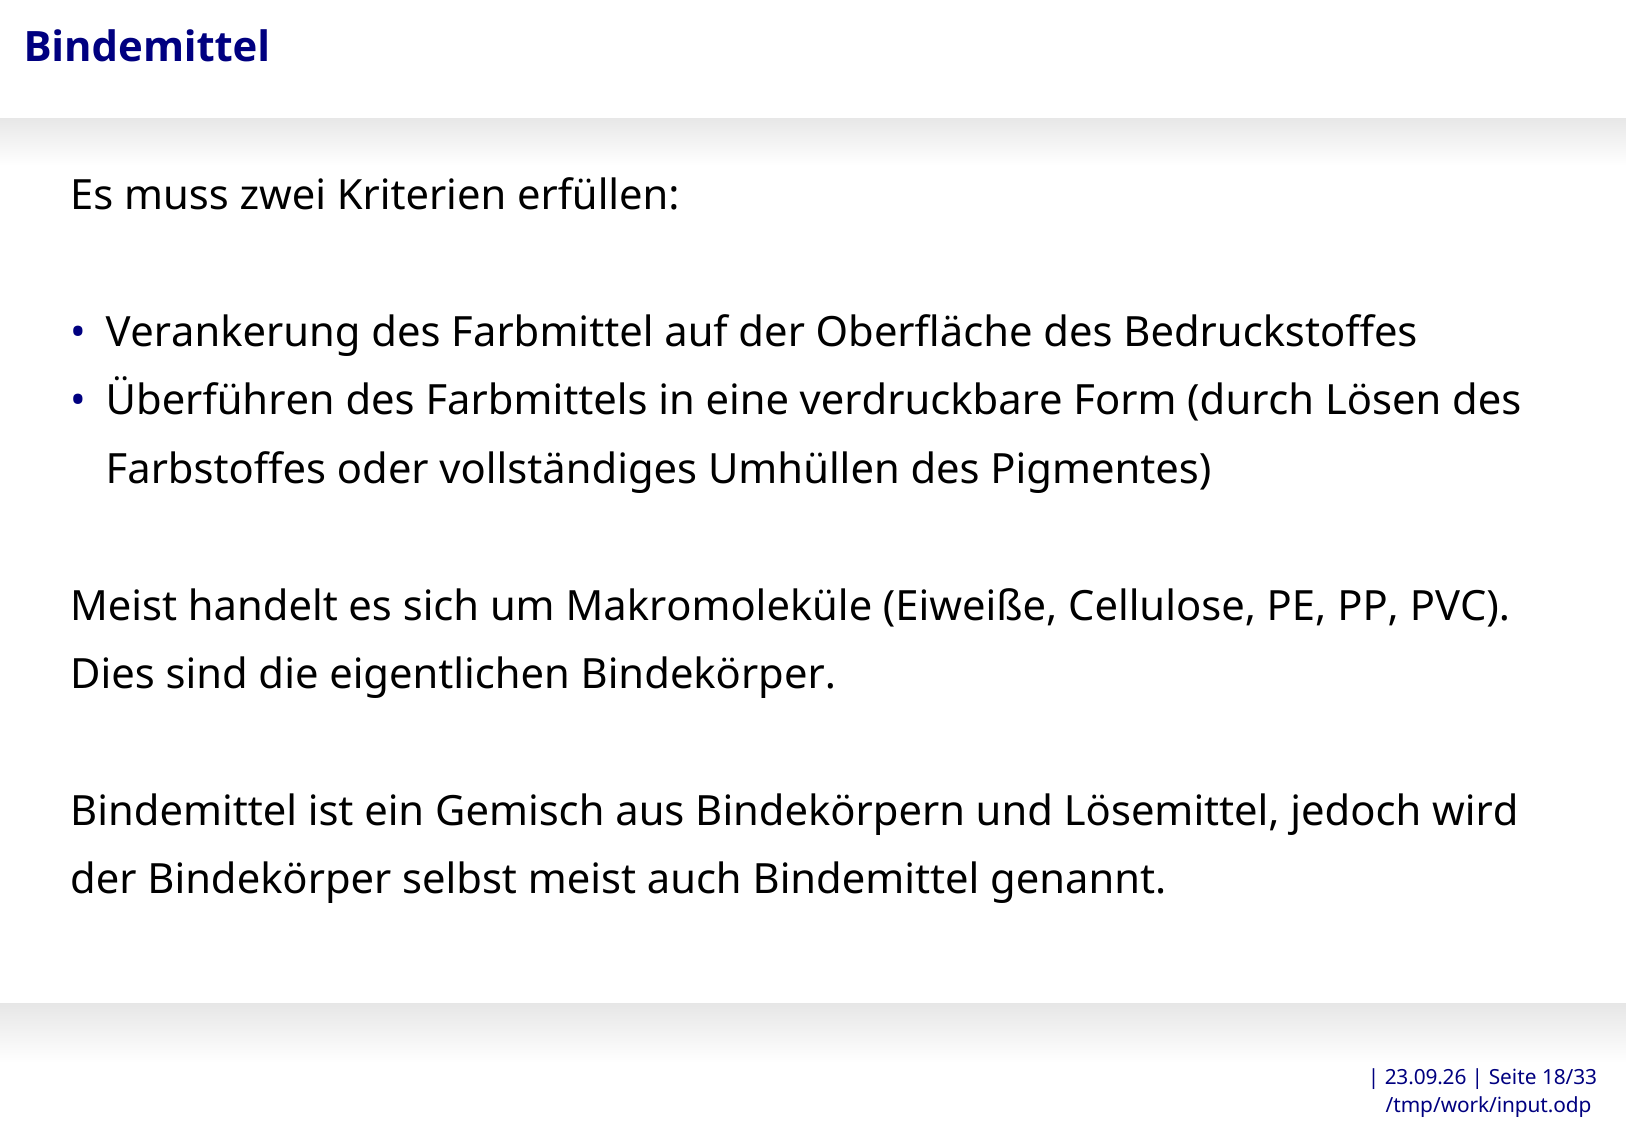

# Bindemittel
Es muss zwei Kriterien erfüllen:
Verankerung des Farbmittel auf der Oberfläche des Bedruckstoffes
Überführen des Farbmittels in eine verdruckbare Form (durch Lösen des Farbstoffes oder vollständiges Umhüllen des Pigmentes)
Meist handelt es sich um Makromoleküle (Eiweiße, Cellulose, PE, PP, PVC). Dies sind die eigentlichen Bindekörper.
Bindemittel ist ein Gemisch aus Bindekörpern und Lösemittel, jedoch wird der Bindekörper selbst meist auch Bindemittel genannt.